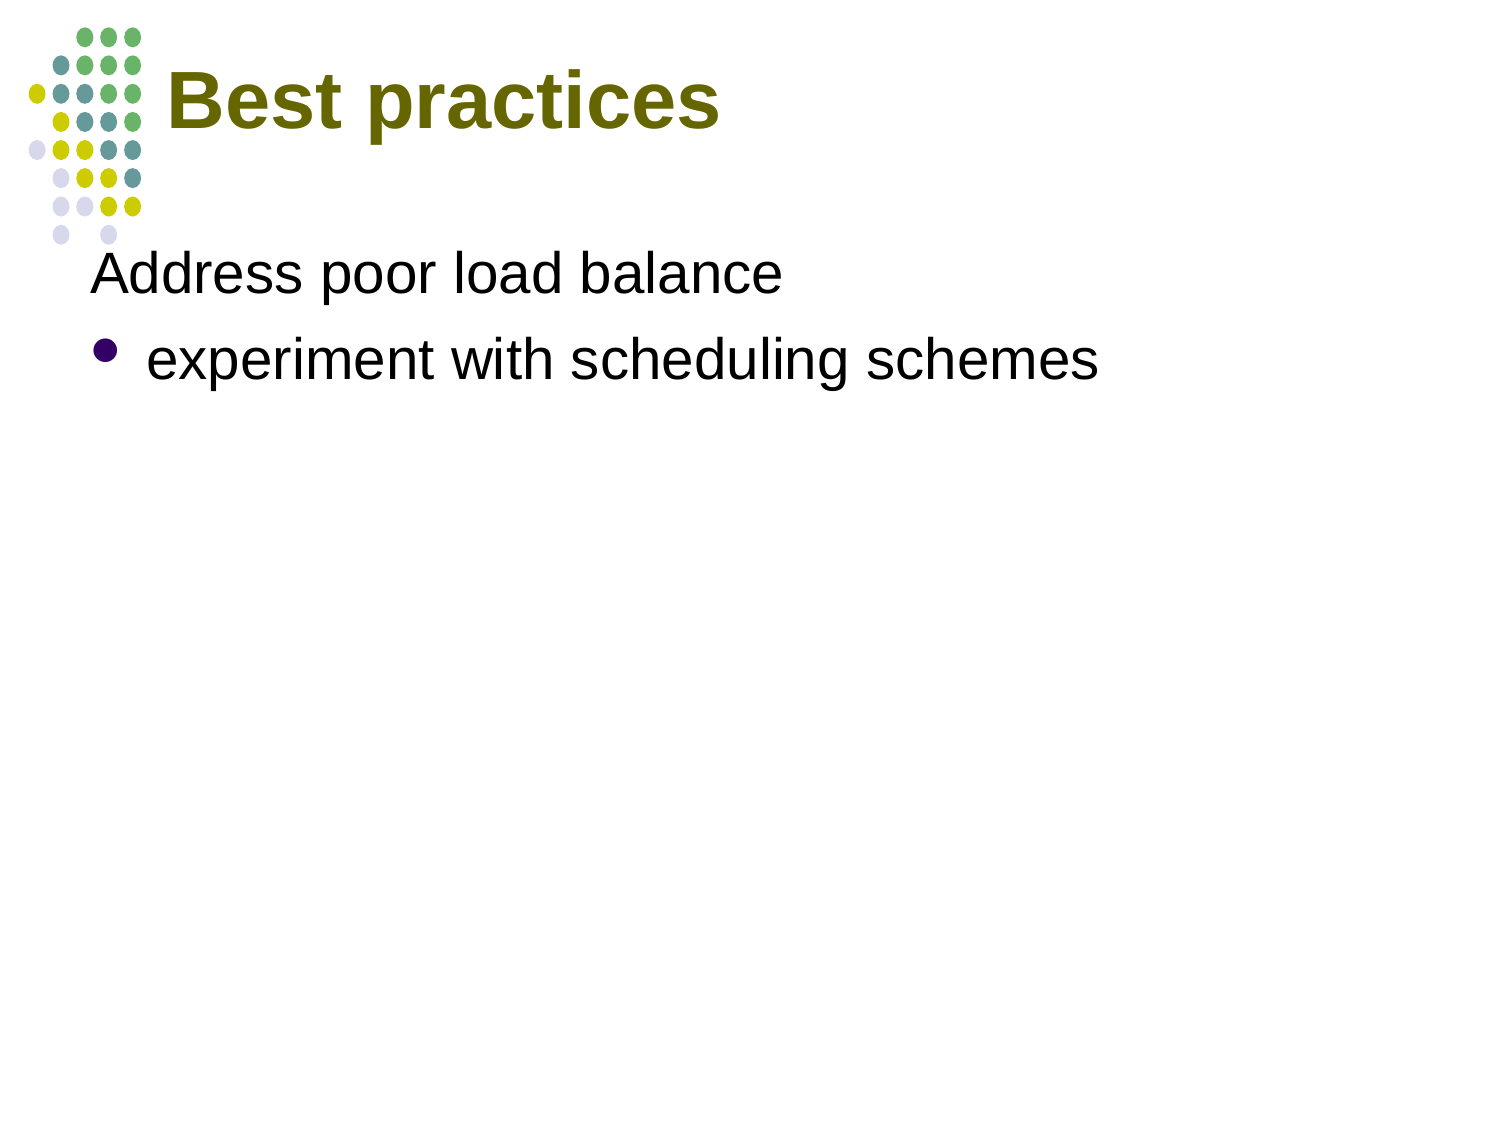

# Best practices
Address poor load balance
experiment with scheduling schemes